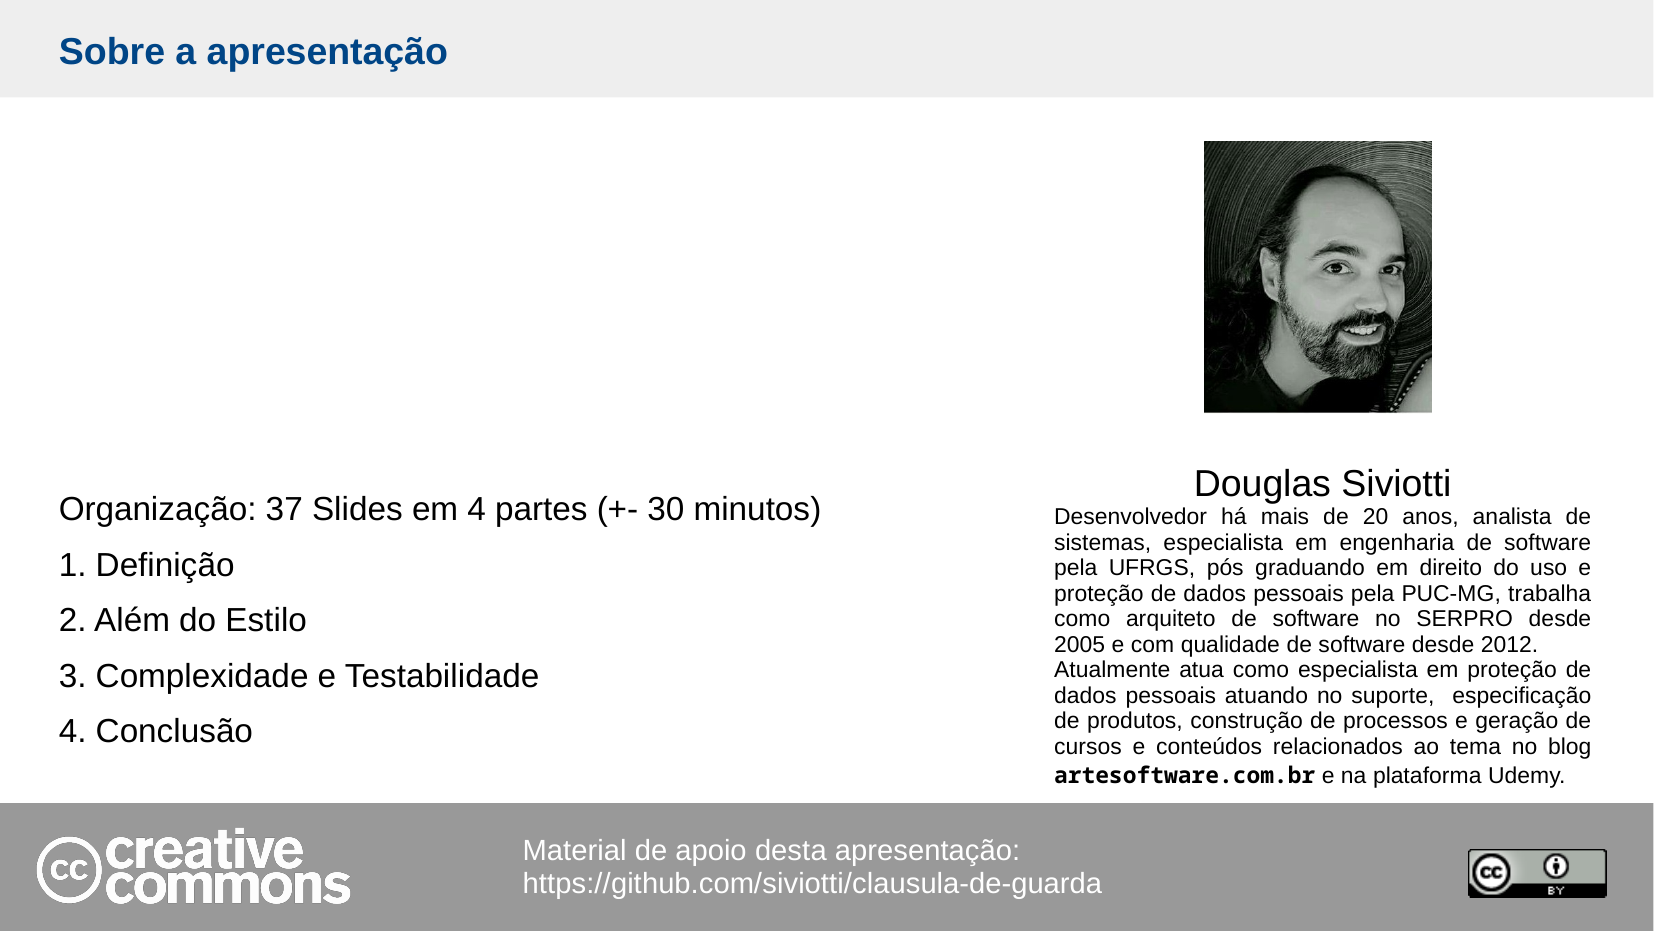

# Sobre a apresentação
Douglas Siviotti
Desenvolvedor há mais de 20 anos, analista de sistemas, especialista em engenharia de software pela UFRGS, pós graduando em direito do uso e proteção de dados pessoais pela PUC-MG, trabalha como arquiteto de software no SERPRO desde 2005 e com qualidade de software desde 2012.
Atualmente atua como especialista em proteção de dados pessoais atuando no suporte, especificação de produtos, construção de processos e geração de cursos e conteúdos relacionados ao tema no blog artesoftware.com.br e na plataforma Udemy.
Organização: 37 Slides em 4 partes (+- 30 minutos)
1. Definição
2. Além do Estilo
3. Complexidade e Testabilidade
4. Conclusão
Material de apoio desta apresentação:
https://github.com/siviotti/clausula-de-guarda